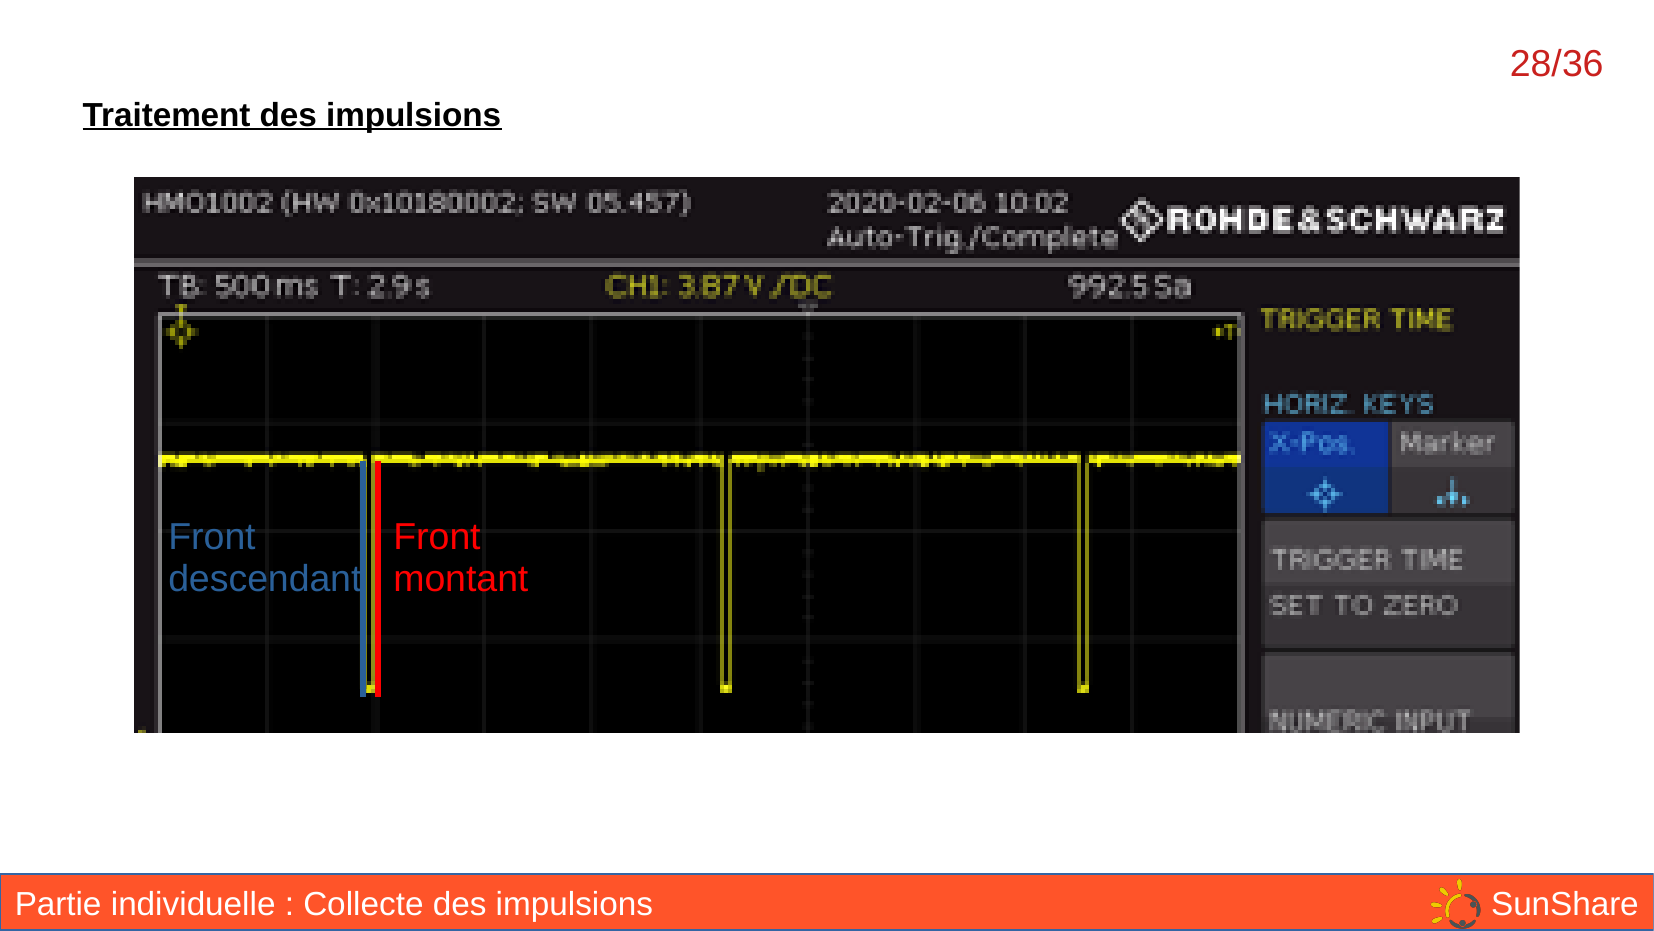

# Traitement des impulsions
Front		Front
descendant	montant
Partie individuelle : Collecte des impulsions